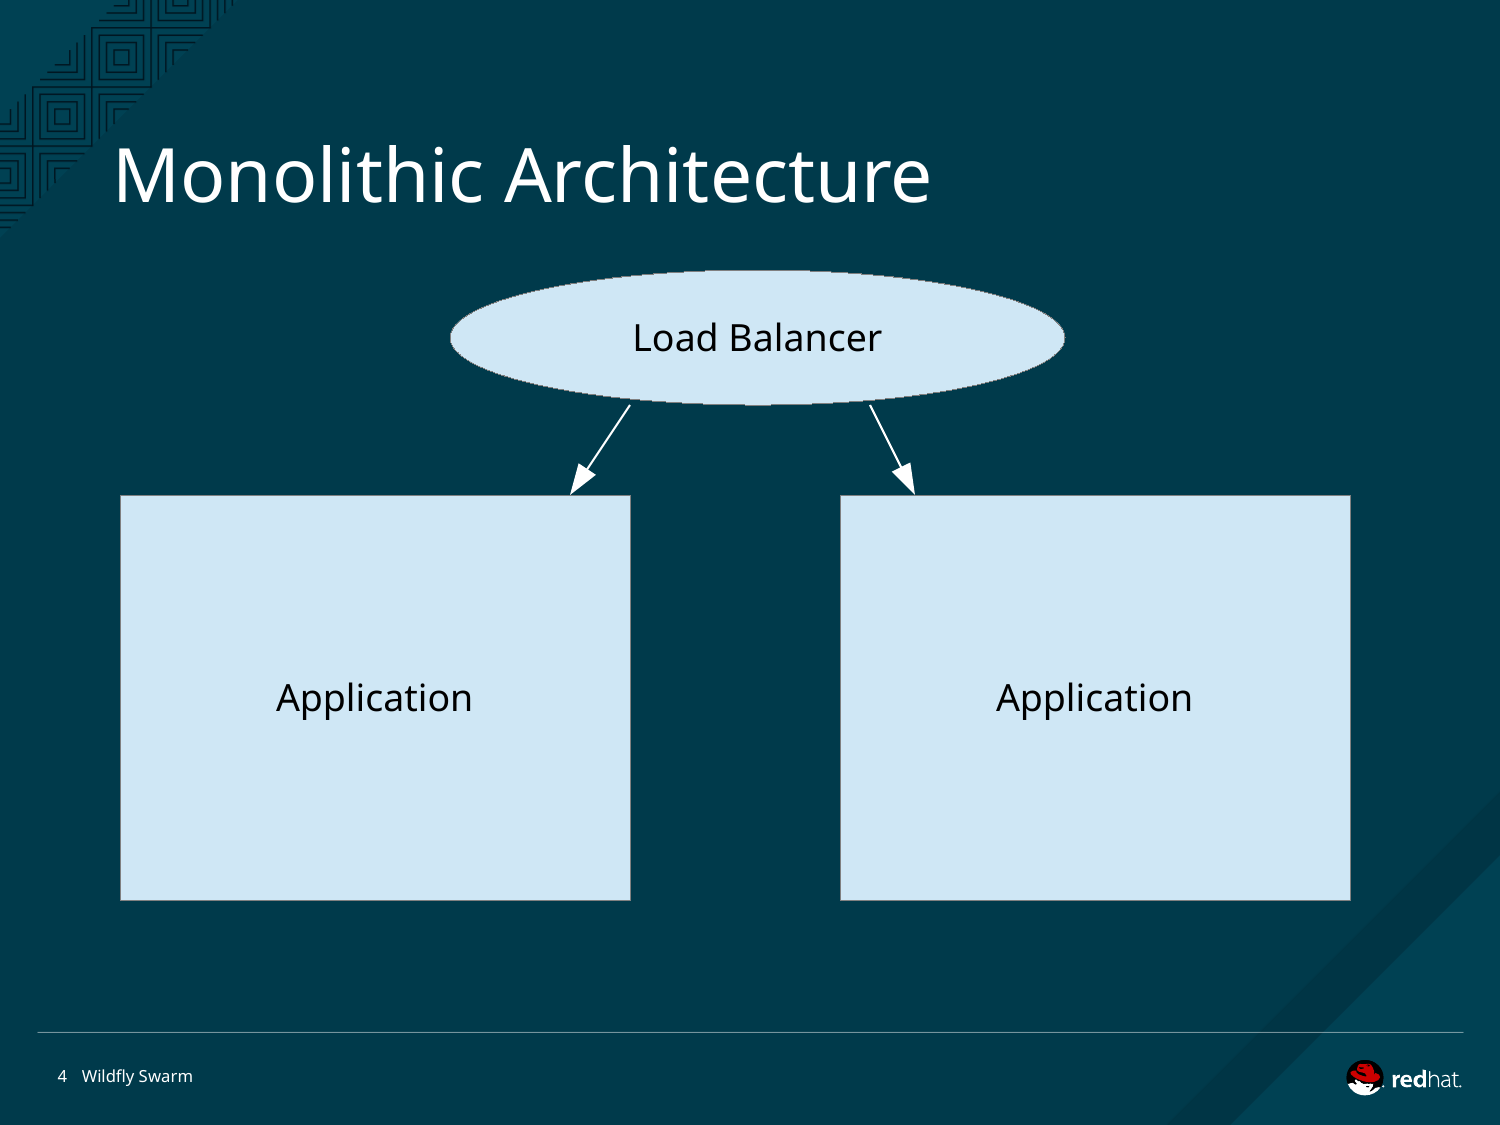

# Monolithic Architecture
Load Balancer
Application
Application
4
Wildfly Swarm